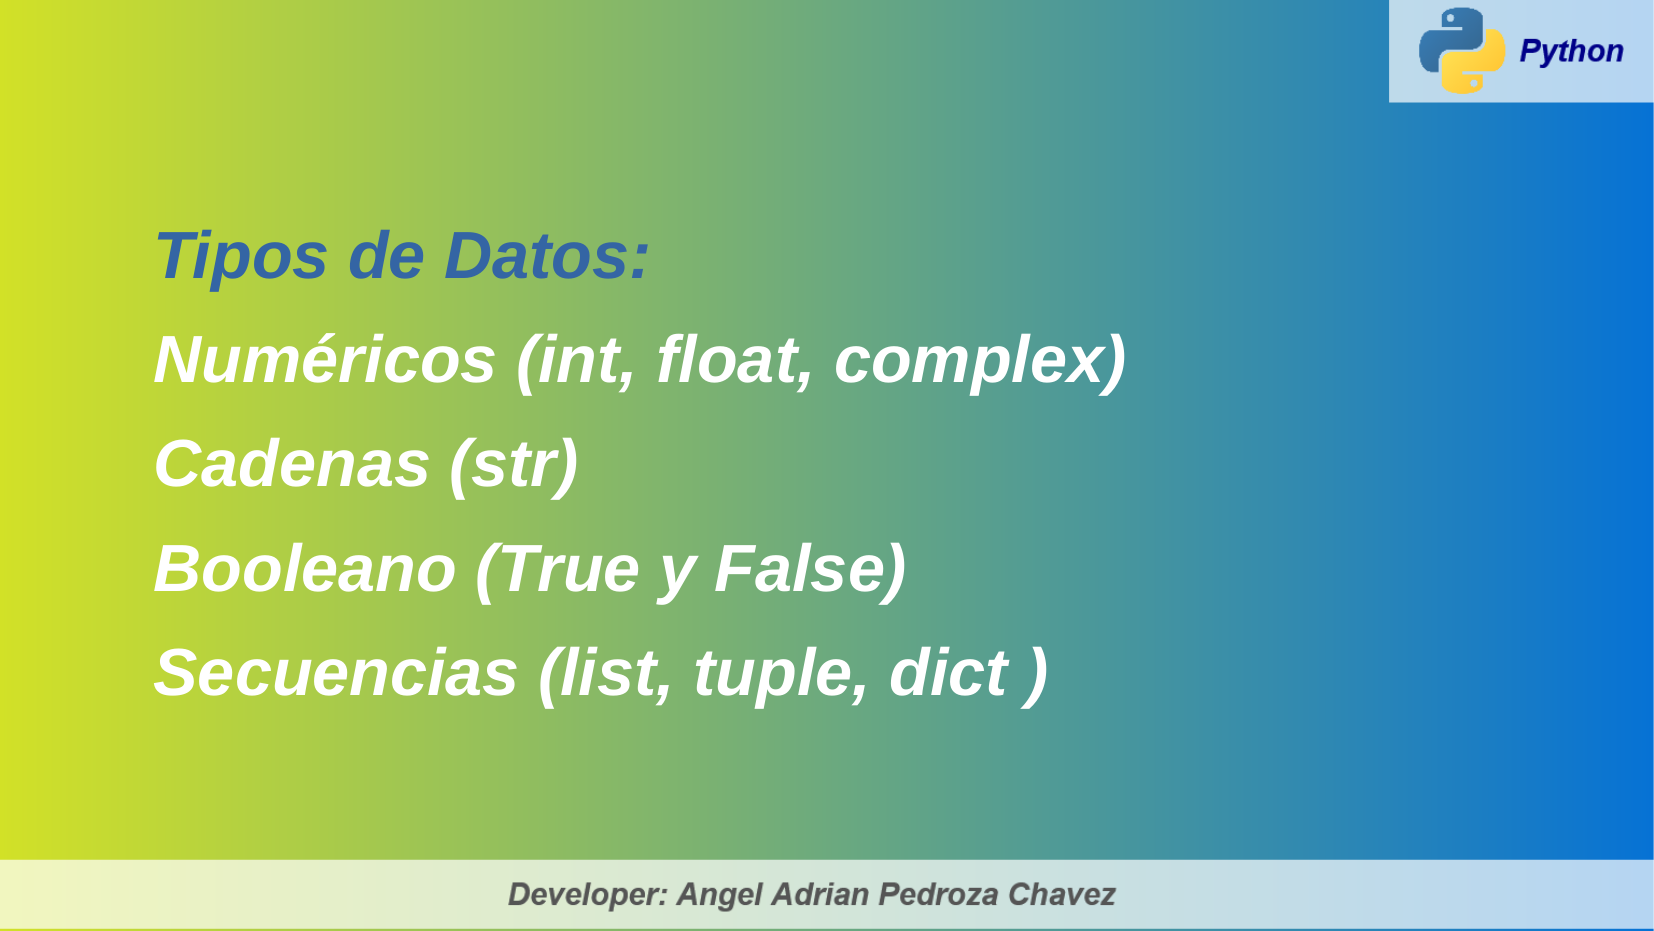

# Tipos de Datos:
Numéricos (int, float, complex)
Cadenas (str)
Booleano (True y False)
Secuencias (list, tuple, dict )